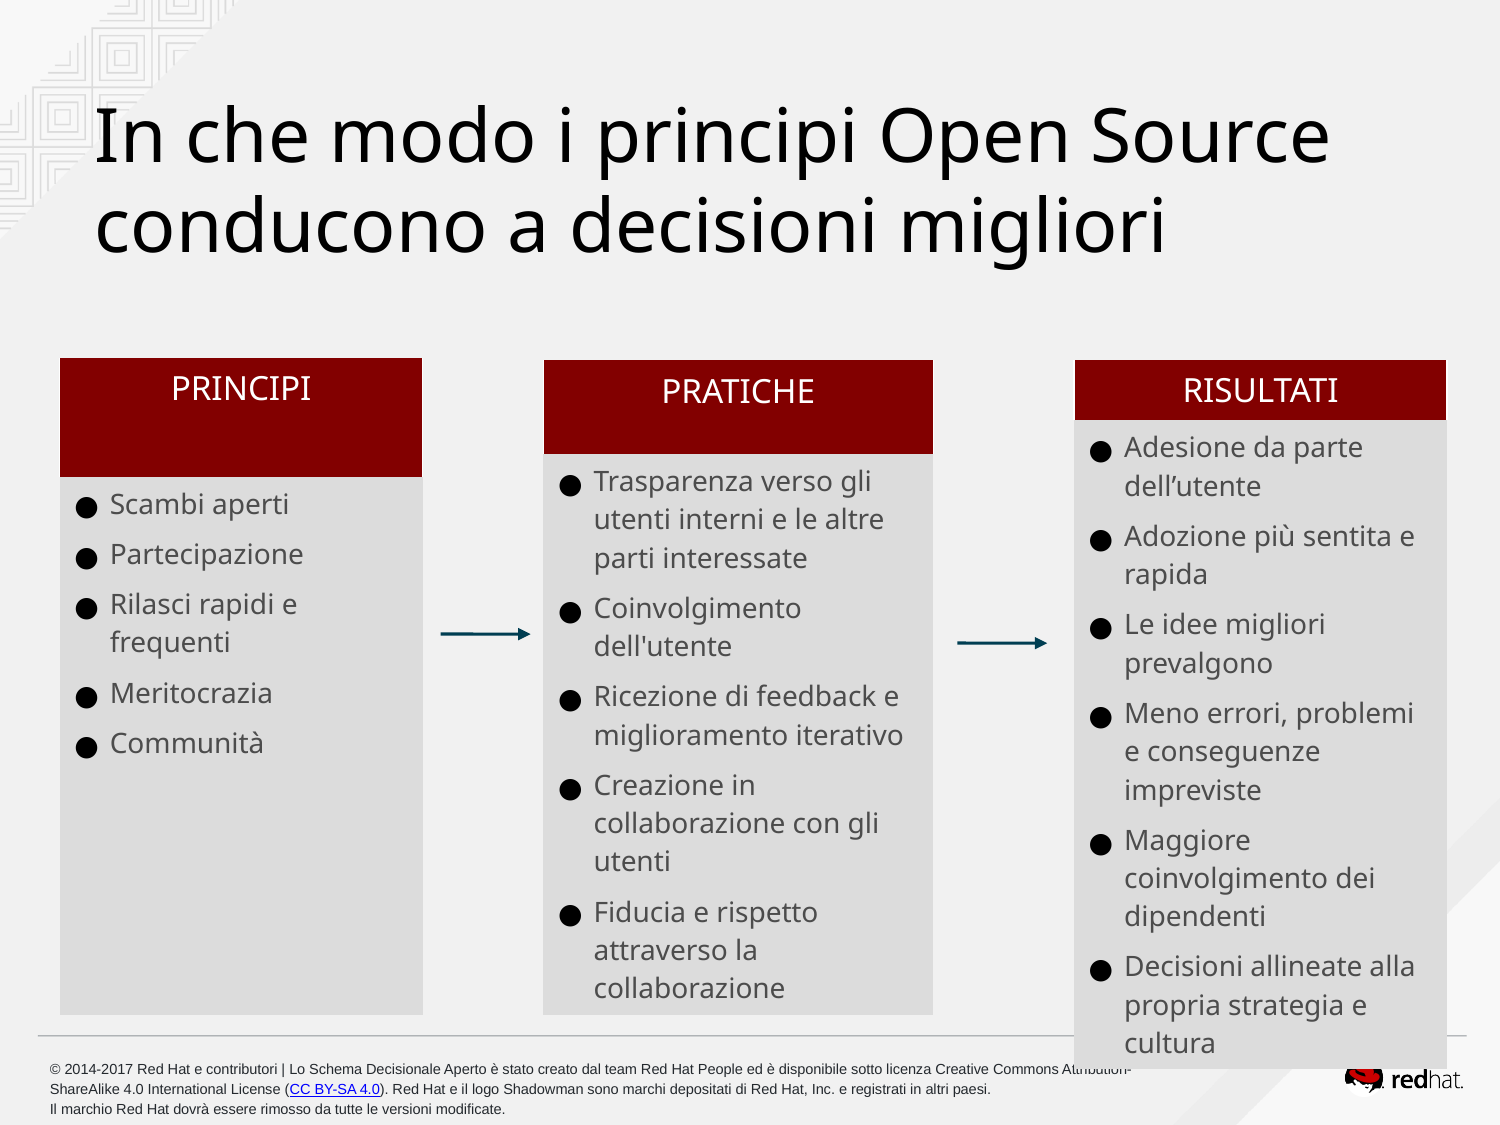

In che modo i principi Open Source conducono a decisioni migliori
| PRINCIPI |
| --- |
| Scambi aperti Partecipazione Rilasci rapidi e frequenti Meritocrazia Communità |
| RISULTATI |
| --- |
| Adesione da parte dell’utente Adozione più sentita e rapida Le idee migliori prevalgono Meno errori, problemi e conseguenze impreviste Maggiore coinvolgimento dei dipendenti Decisioni allineate alla propria strategia e cultura |
| PRATICHE |
| --- |
| Trasparenza verso gli utenti interni e le altre parti interessate Coinvolgimento dell'utente Ricezione di feedback e miglioramento iterativo Creazione in collaborazione con gli utenti Fiducia e rispetto attraverso la collaborazione |